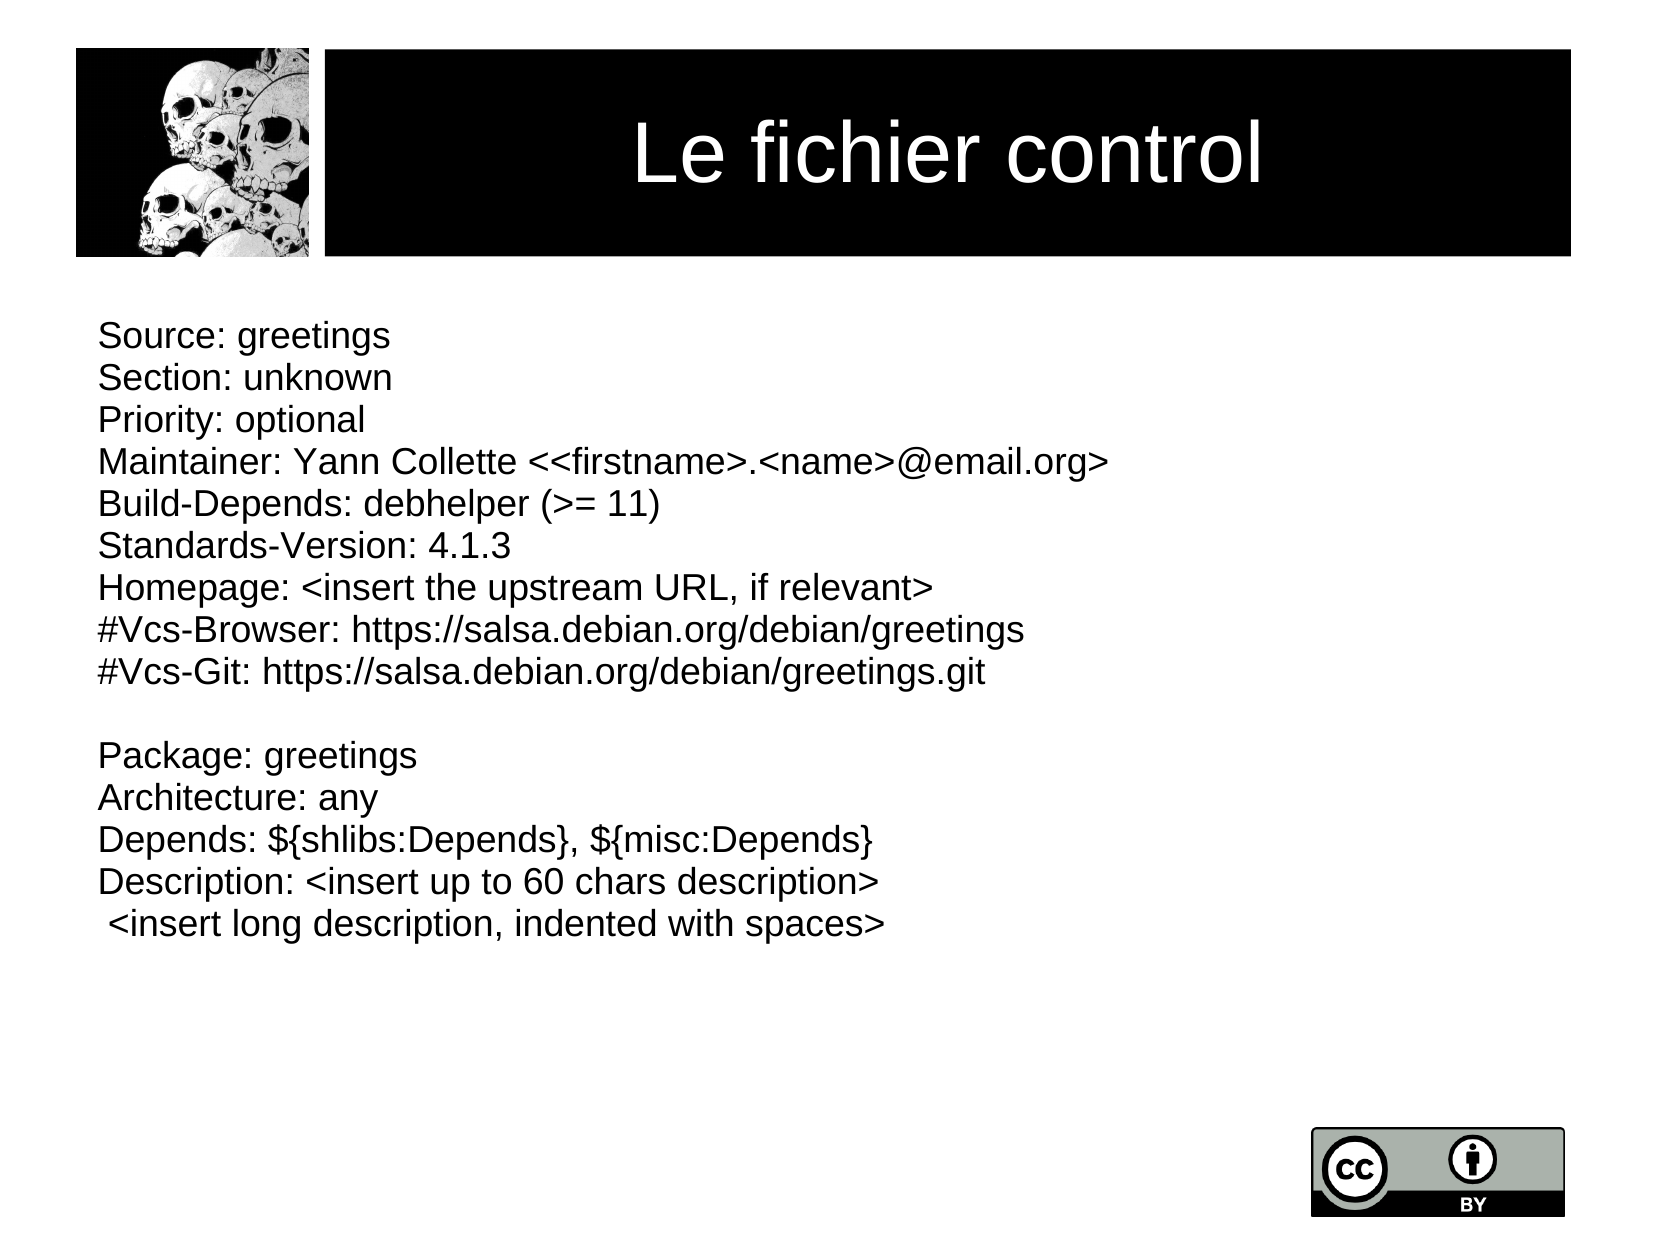

# Le fichier control
Source: greetings
Section: unknown
Priority: optional
Maintainer: Yann Collette <<firstname>.<name>@email.org>
Build-Depends: debhelper (>= 11)
Standards-Version: 4.1.3
Homepage: <insert the upstream URL, if relevant>
#Vcs-Browser: https://salsa.debian.org/debian/greetings
#Vcs-Git: https://salsa.debian.org/debian/greetings.git
Package: greetings
Architecture: any
Depends: ${shlibs:Depends}, ${misc:Depends}
Description: <insert up to 60 chars description>
 <insert long description, indented with spaces>